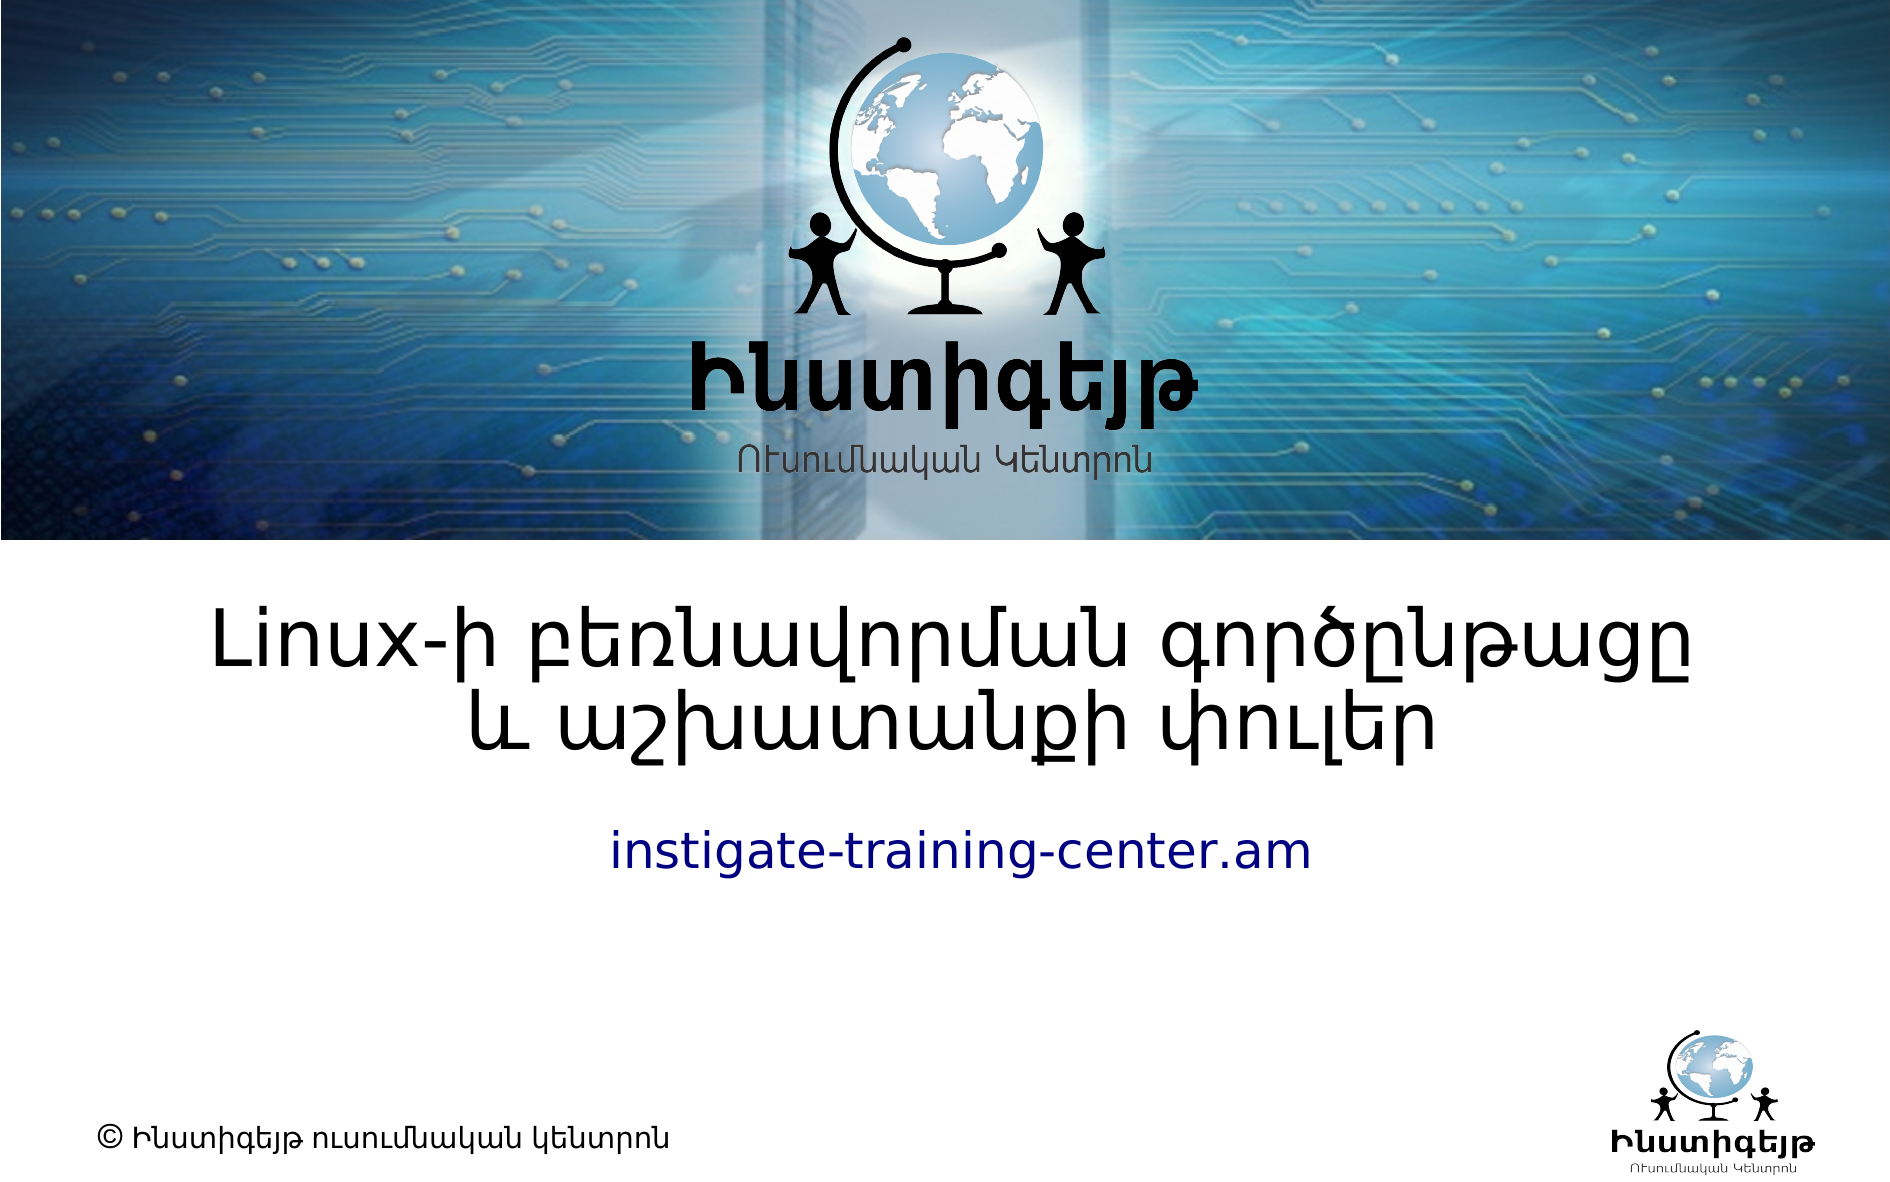

Linux-ի բեռնավորման գործընթացը և աշխատանքի փուլեր
# instigate-training-center.am